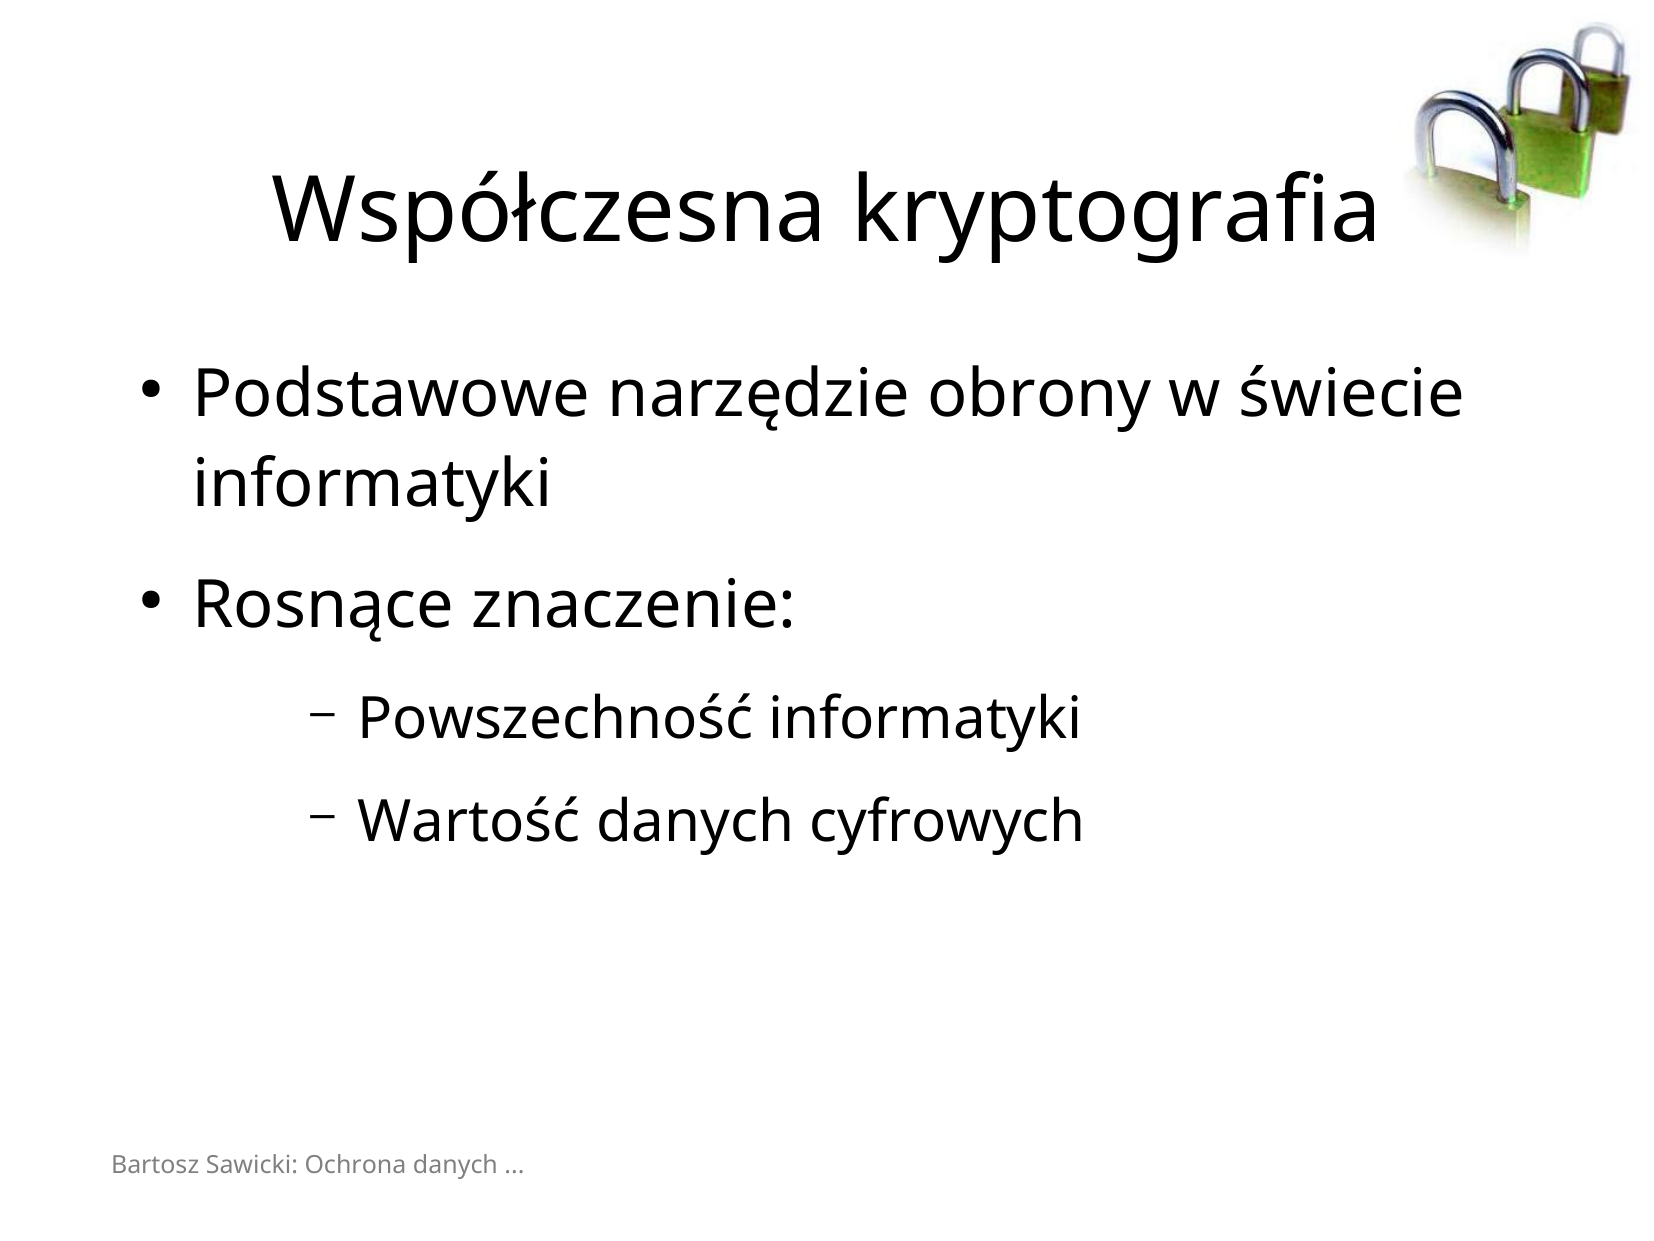

# Współczesna kryptografia
Podstawowe narzędzie obrony w świecie informatyki
Rosnące znaczenie:
Powszechność informatyki
Wartość danych cyfrowych